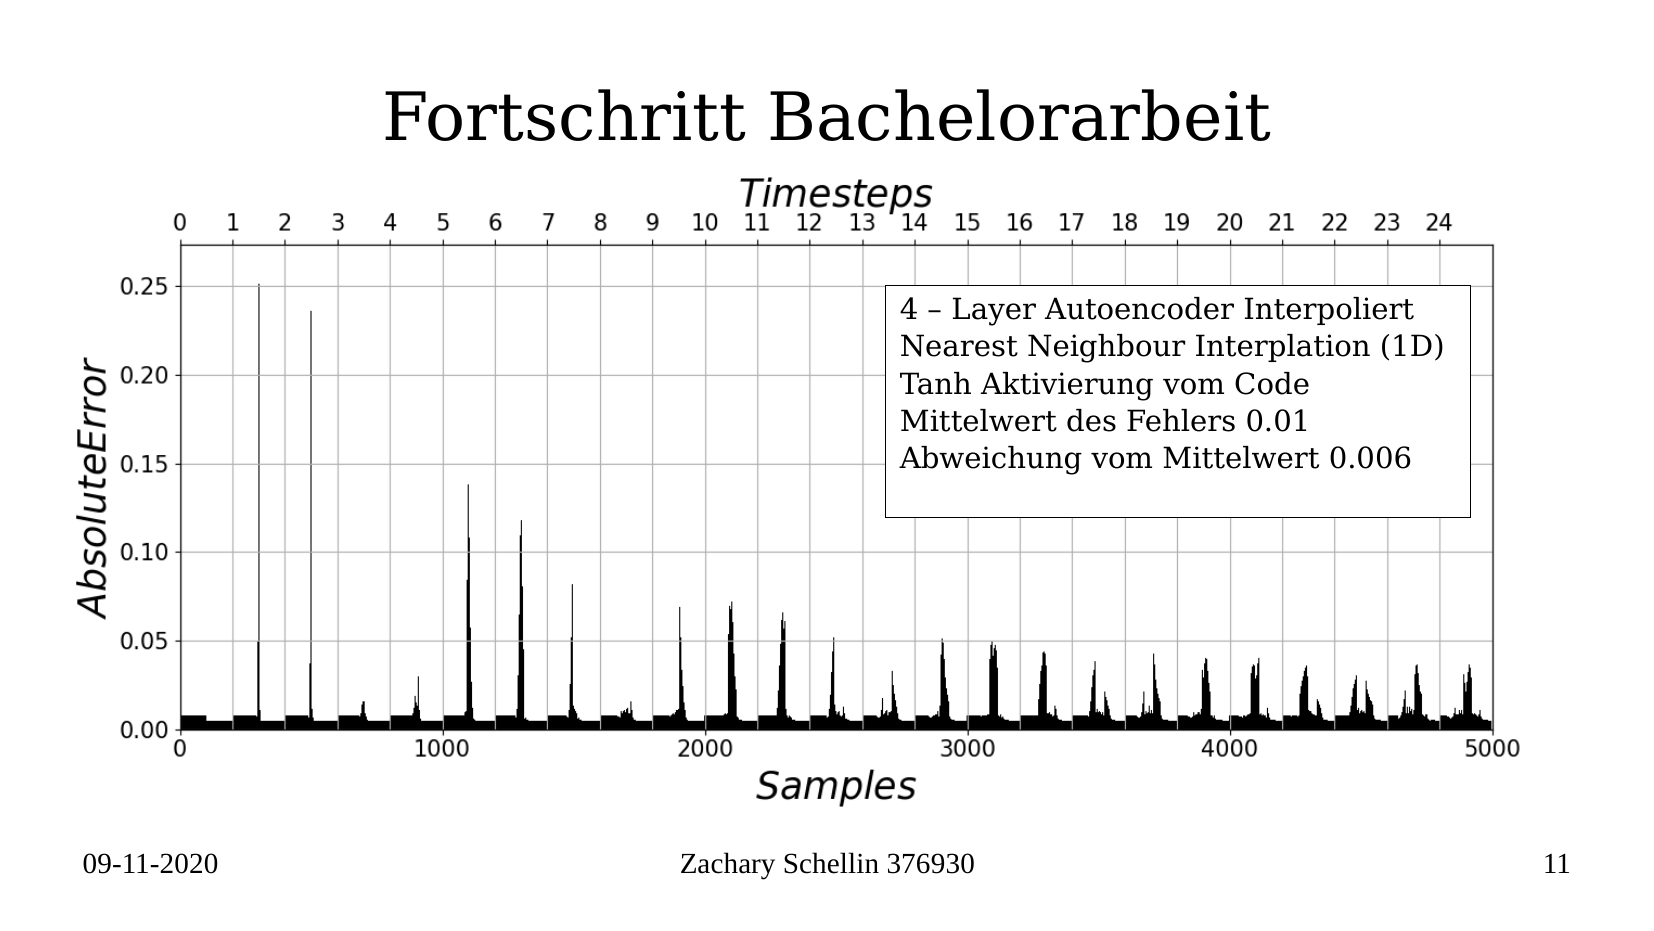

# Fortschritt Bachelorarbeit
4 – Layer Autoencoder Interpoliert
Nearest Neighbour Interplation (1D)
Tanh Aktivierung vom Code
Mittelwert des Fehlers 0.01
Abweichung vom Mittelwert 0.006
09-11-2020
Zachary Schellin 376930
11